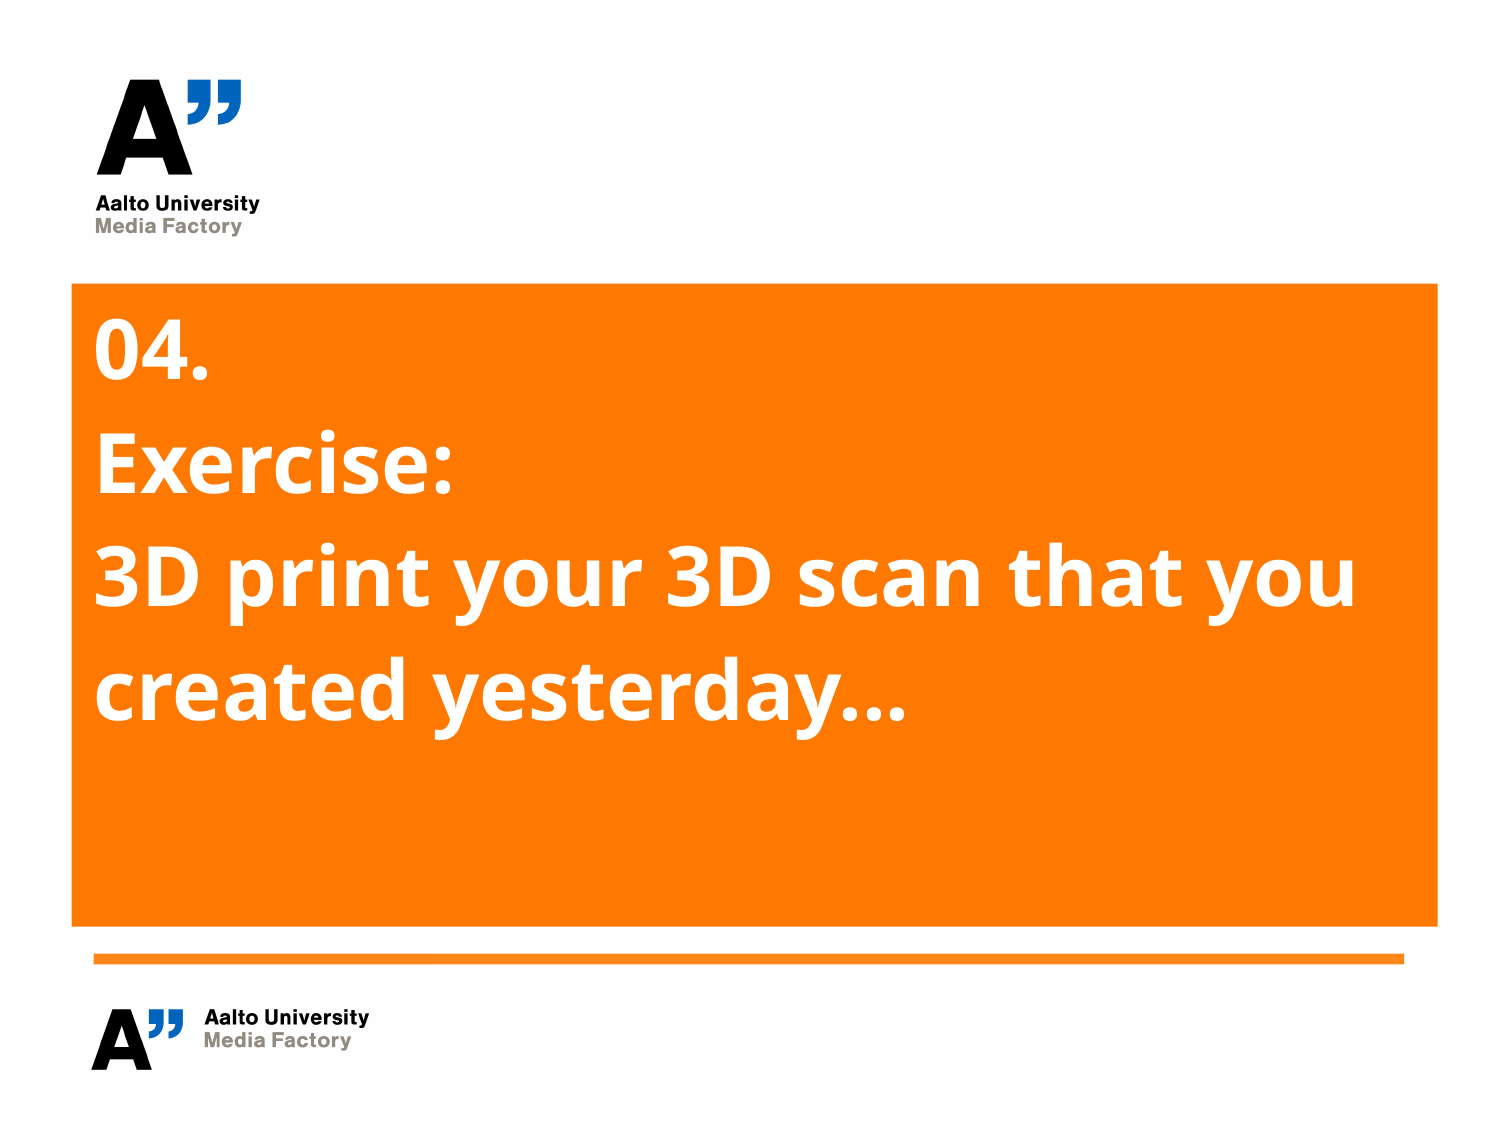

#
04.
Exercise:
3D print your 3D scan that you created yesterday...